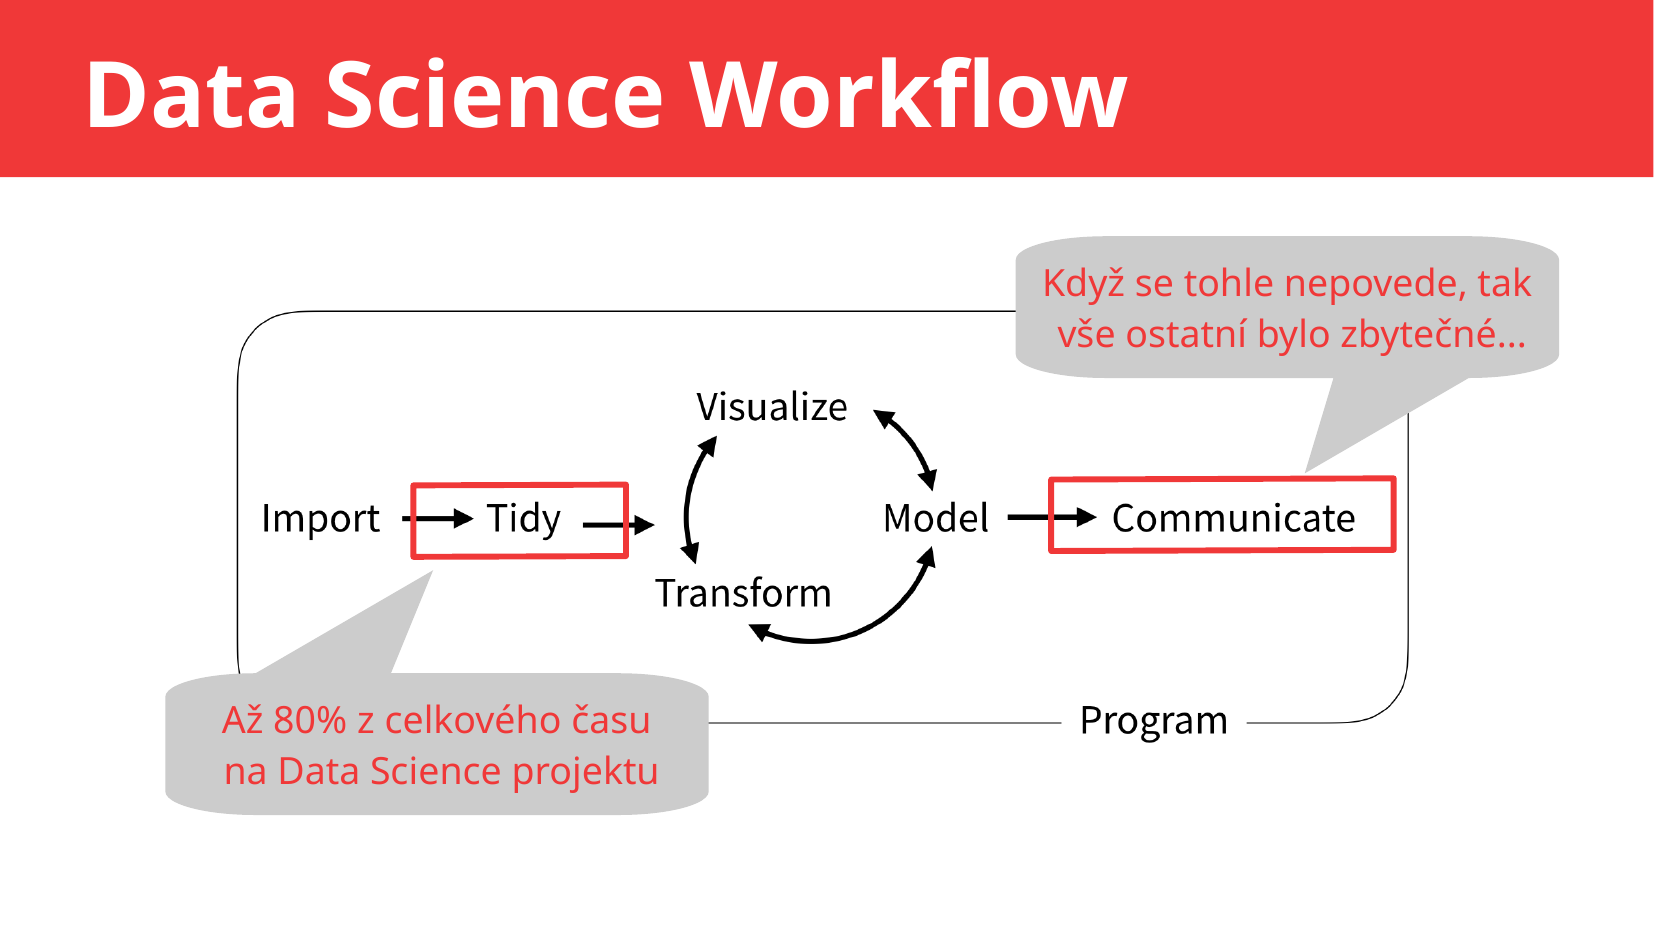

# Data Science Workflow
Když se tohle nepovede, tak
 vše ostatní bylo zbytečné...
Až 80% z celkového času
 na Data Science projektu